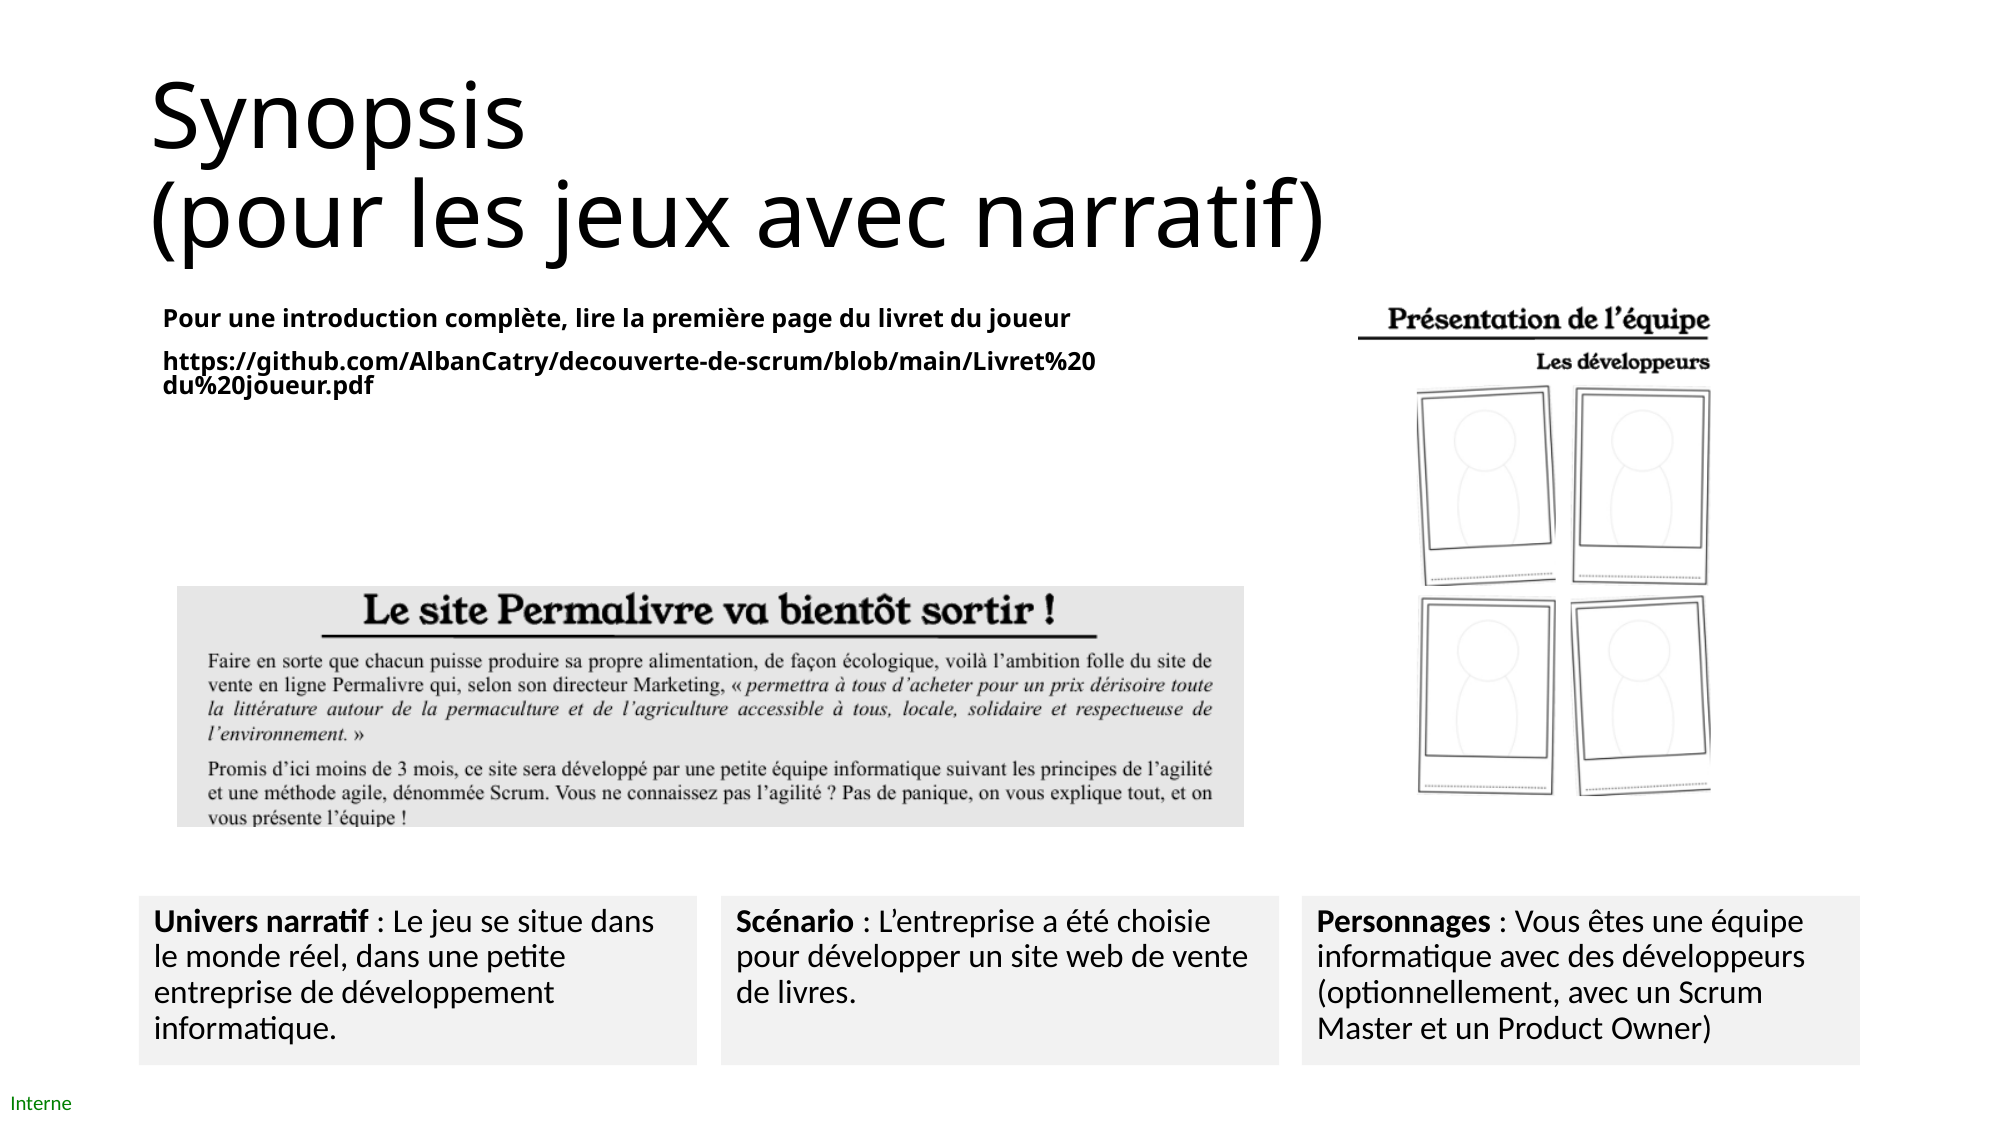

# Synopsis (pour les jeux avec narratif)
Pour une introduction complète, lire la première page du livret du joueur
https://github.com/AlbanCatry/decouverte-de-scrum/blob/main/Livret%20du%20joueur.pdf
Univers narratif : Le jeu se situe dans le monde réel, dans une petite entreprise de développement informatique.
Scénario : L’entreprise a été choisie pour développer un site web de vente de livres.
Personnages : Vous êtes une équipe informatique avec des développeurs (optionnellement, avec un Scrum Master et un Product Owner)